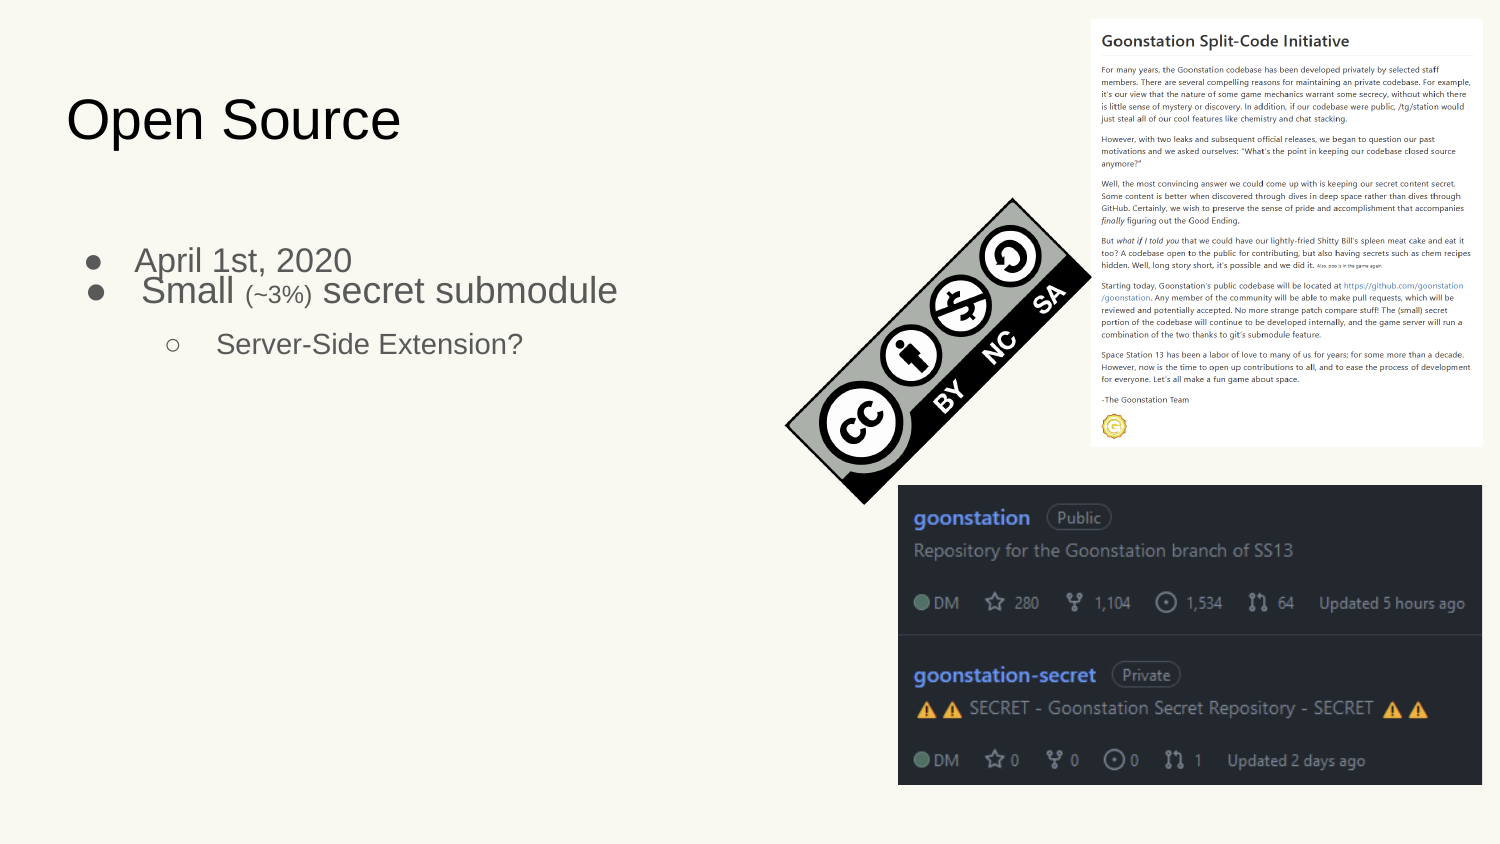

Open Source
# Small (~3%) secret submodule
Server-Side Extension?
April 1st, 2020